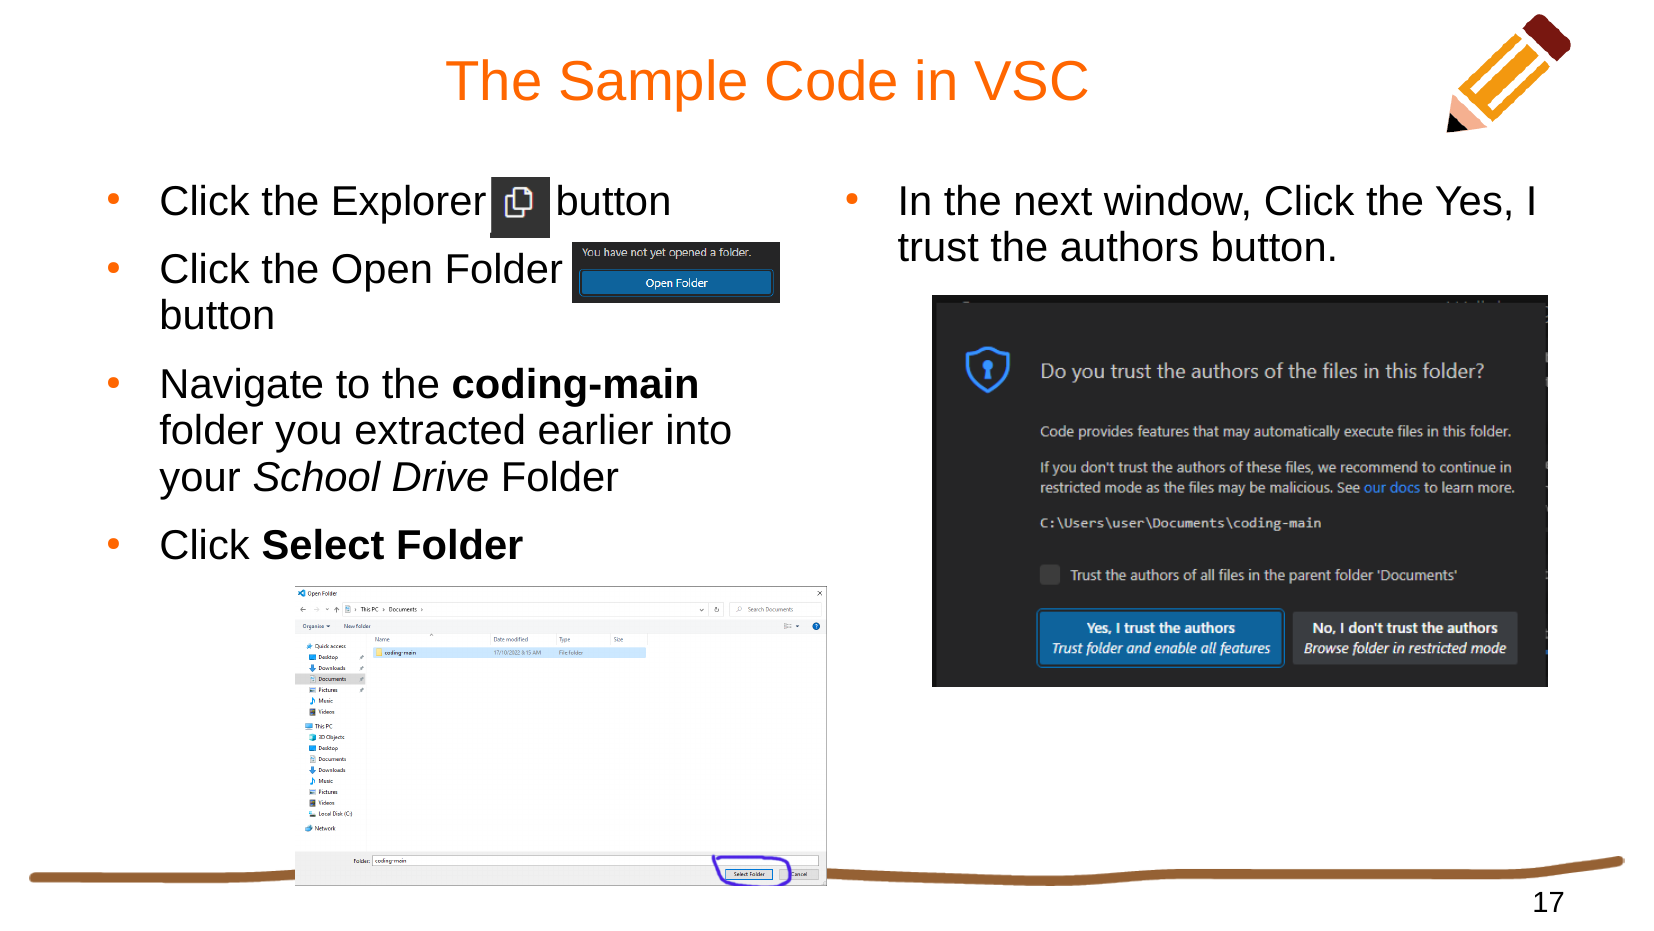

# The Sample Code in VSC
Click the Explorer button
Click the Open Folder button
Navigate to the coding-main folder you extracted earlier into your School Drive Folder
Click Select Folder
In the next window, Click the Yes, I trust the authors button.
17